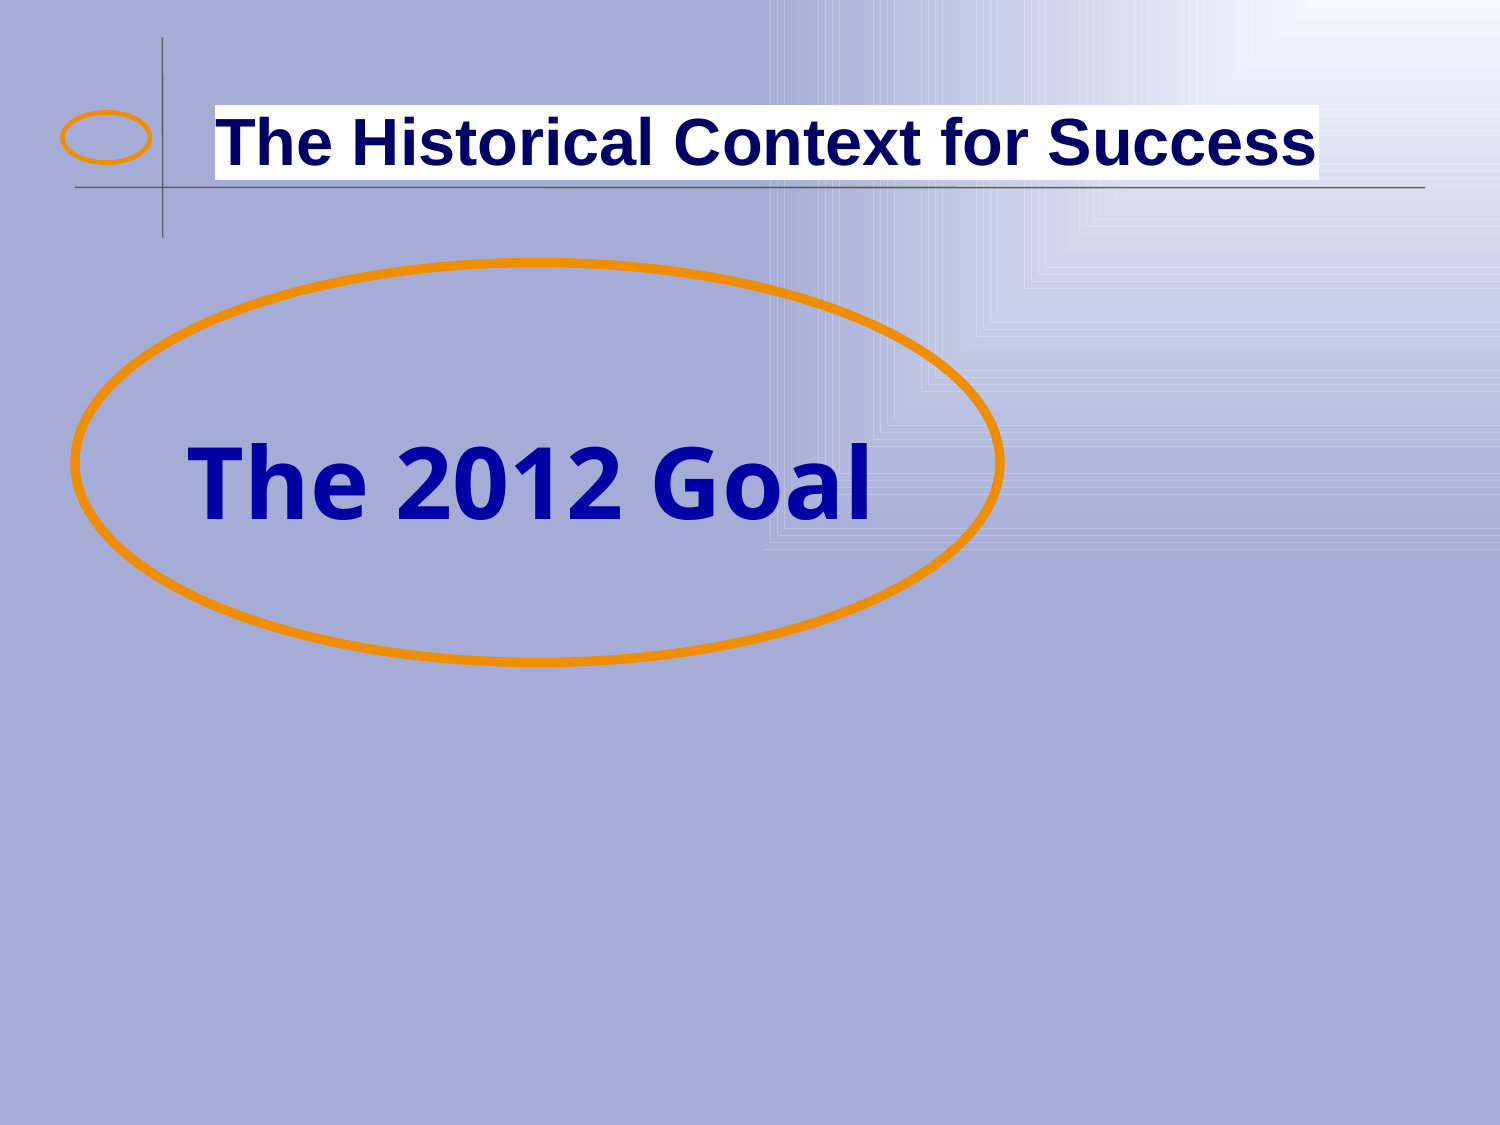

# The Historical Context for Success
The 2012 Goal